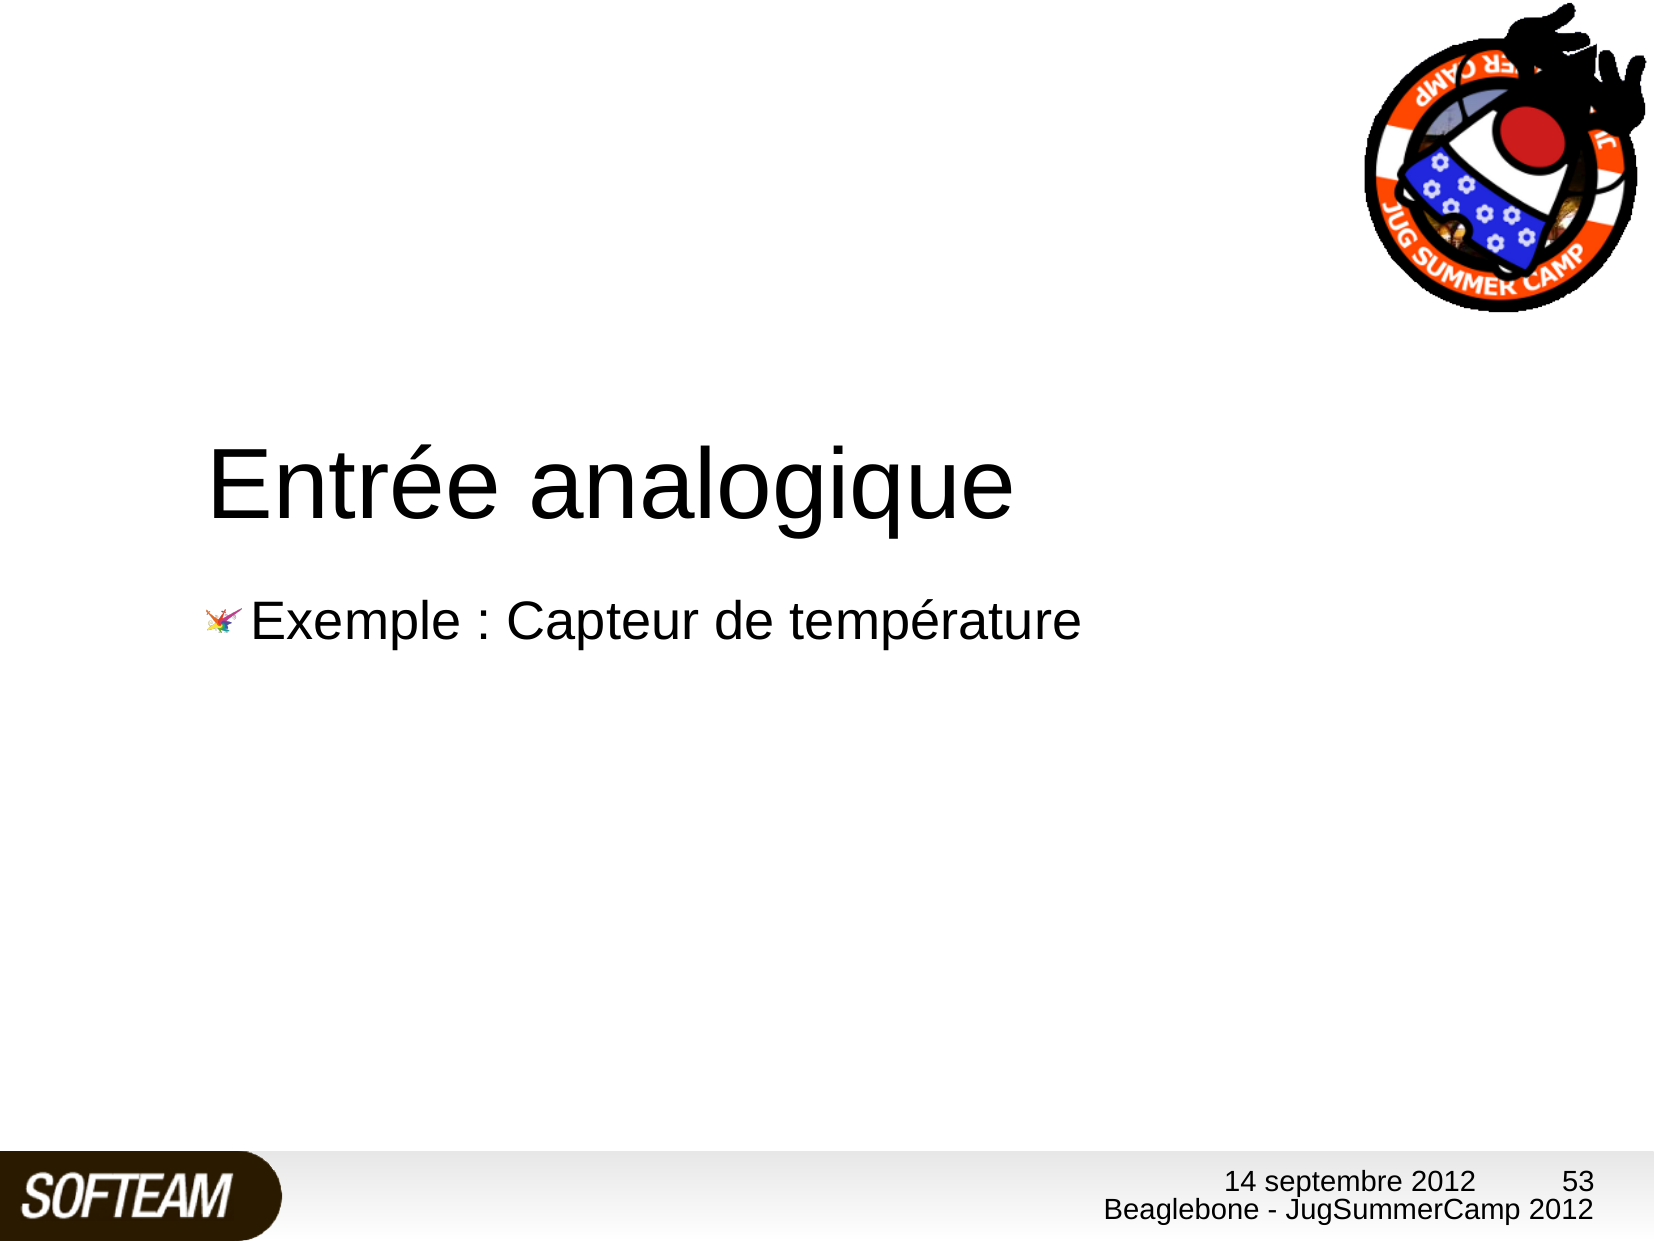

# Entrée analogique
Exemple : Capteur de température
14 septembre 2012
53
Beaglebone - JugSummerCamp 2012